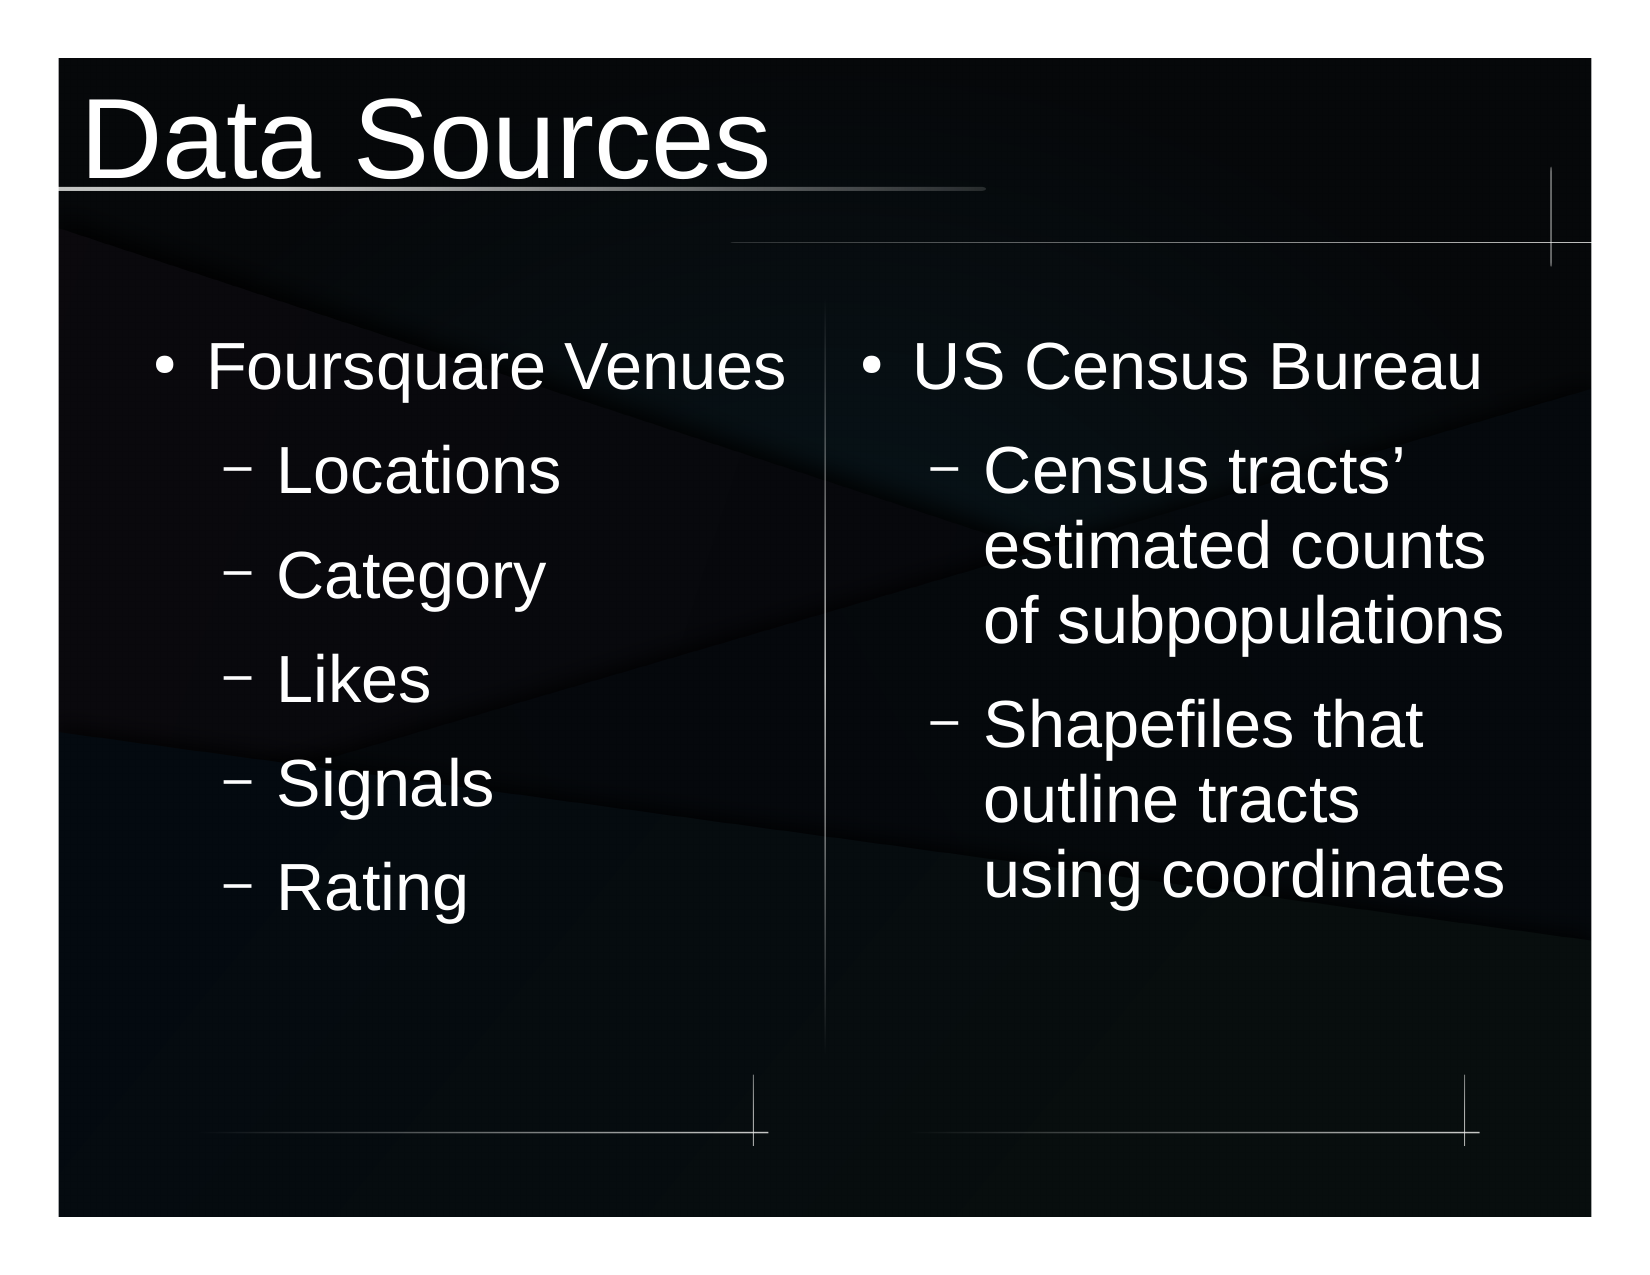

# Data Sources
Foursquare Venues
Locations
Category
Likes
Signals
Rating
US Census Bureau
Census tracts’ estimated counts of subpopulations
Shapefiles that outline tracts using coordinates